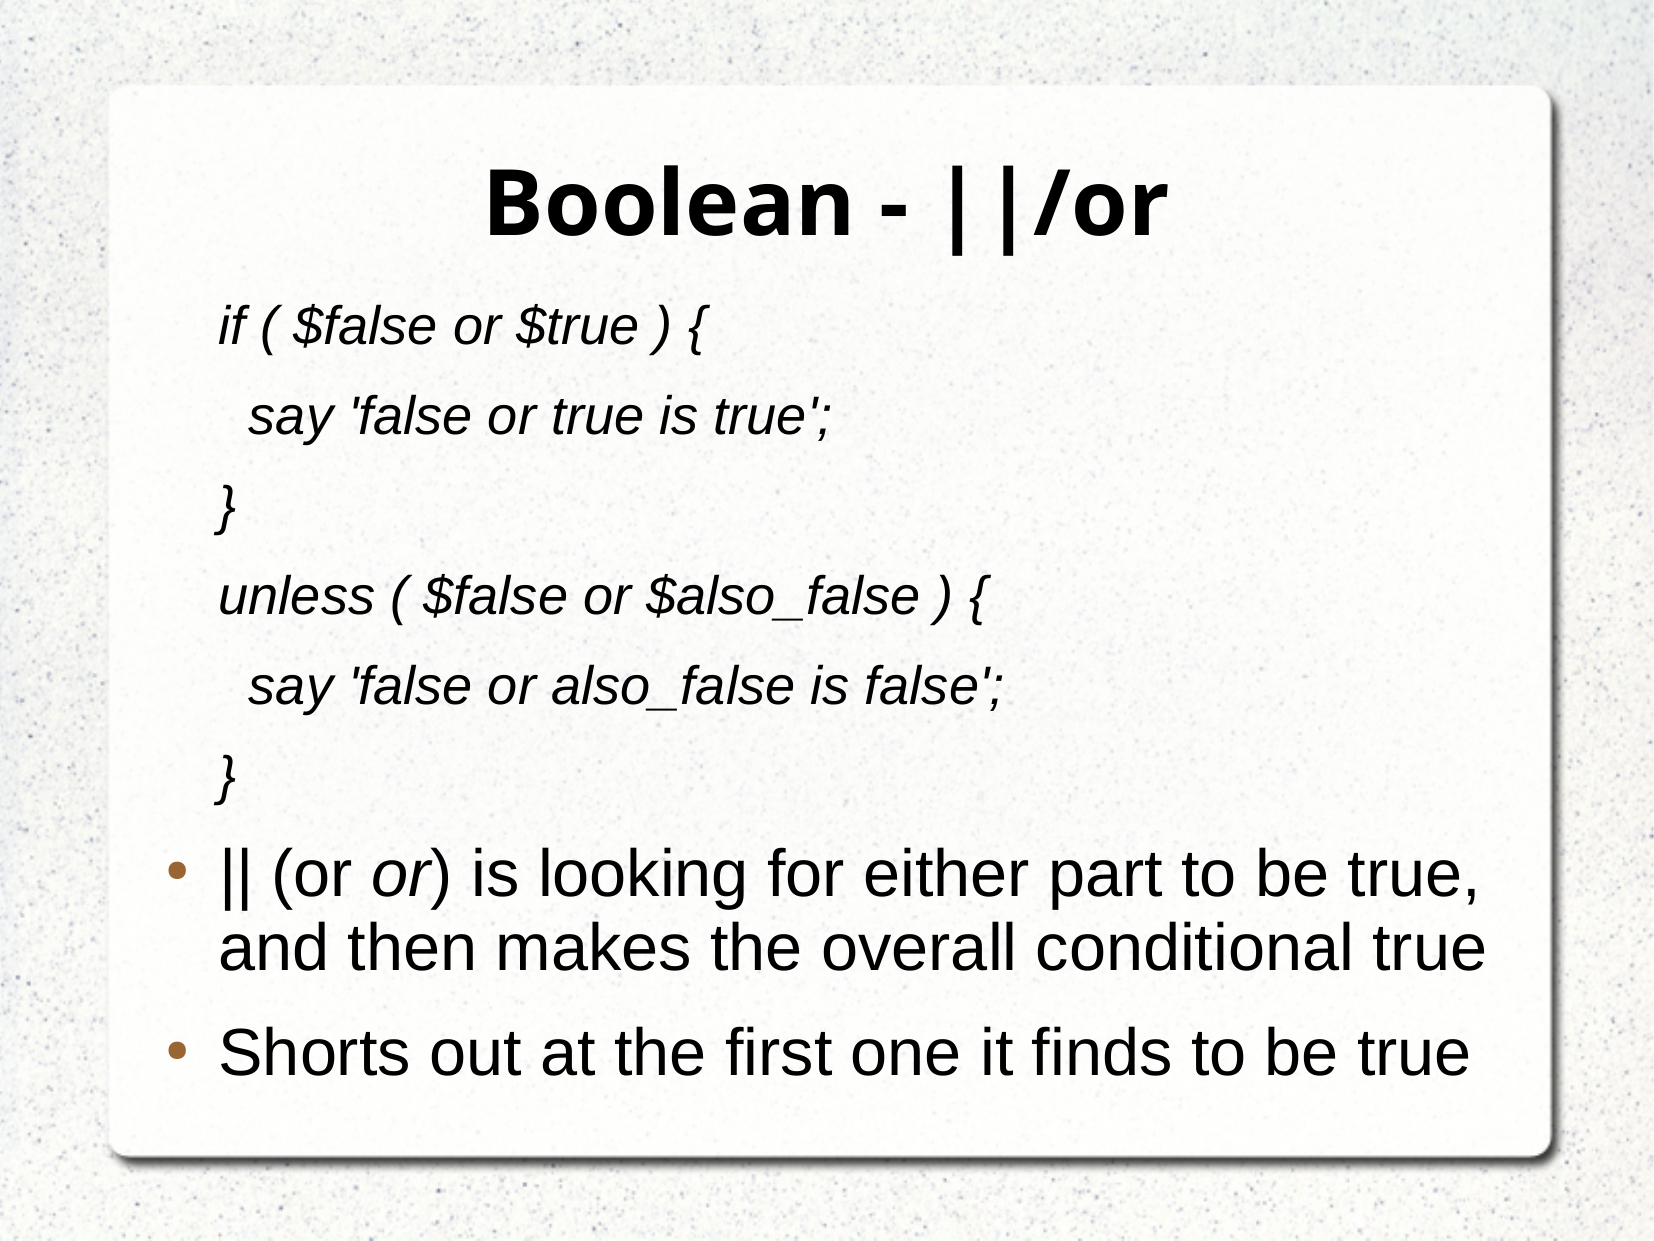

# Boolean - ||/or
if ( $false or $true ) {
 say 'false or true is true';
}
unless ( $false or $also_false ) {
 say 'false or also_false is false';
}
|| (or or) is looking for either part to be true, and then makes the overall conditional true
Shorts out at the first one it finds to be true